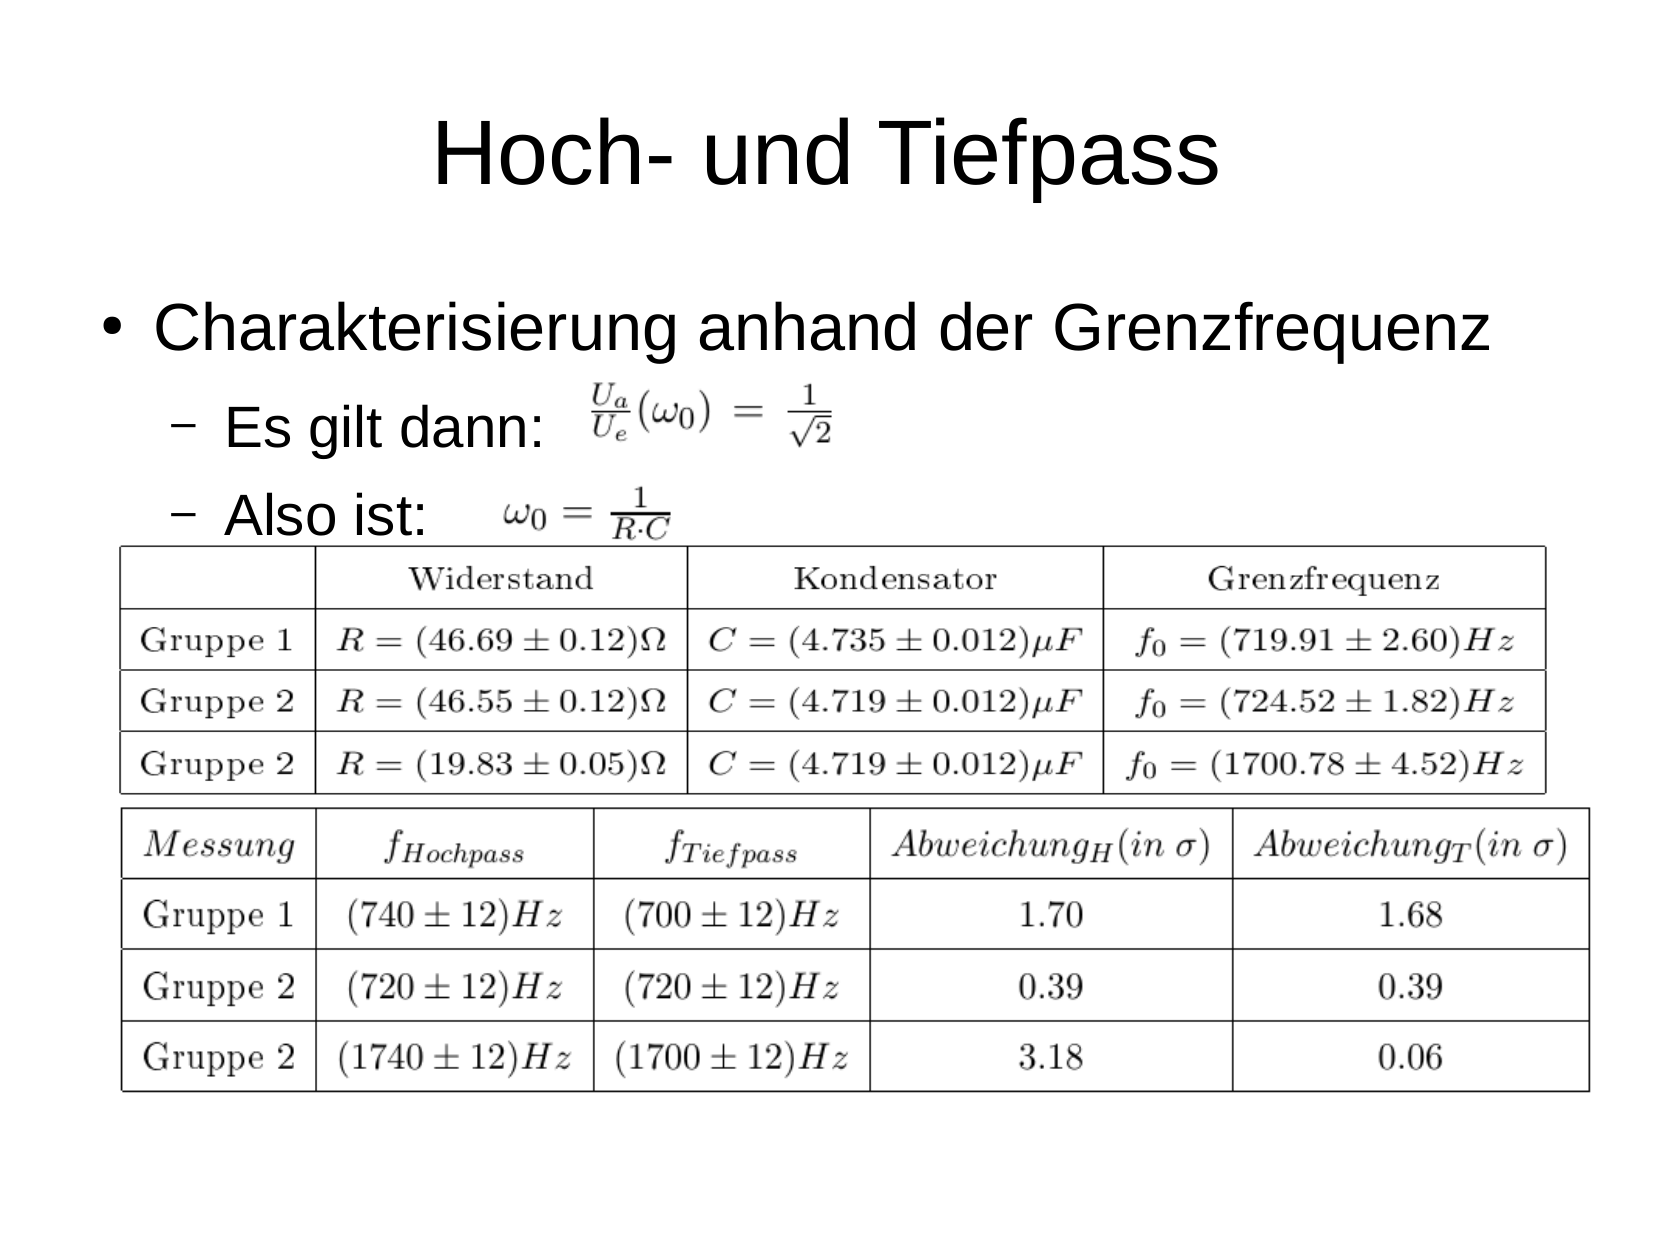

# Hoch- und Tiefpass
Charakterisierung anhand der Grenzfrequenz
Es gilt dann:
Also ist: